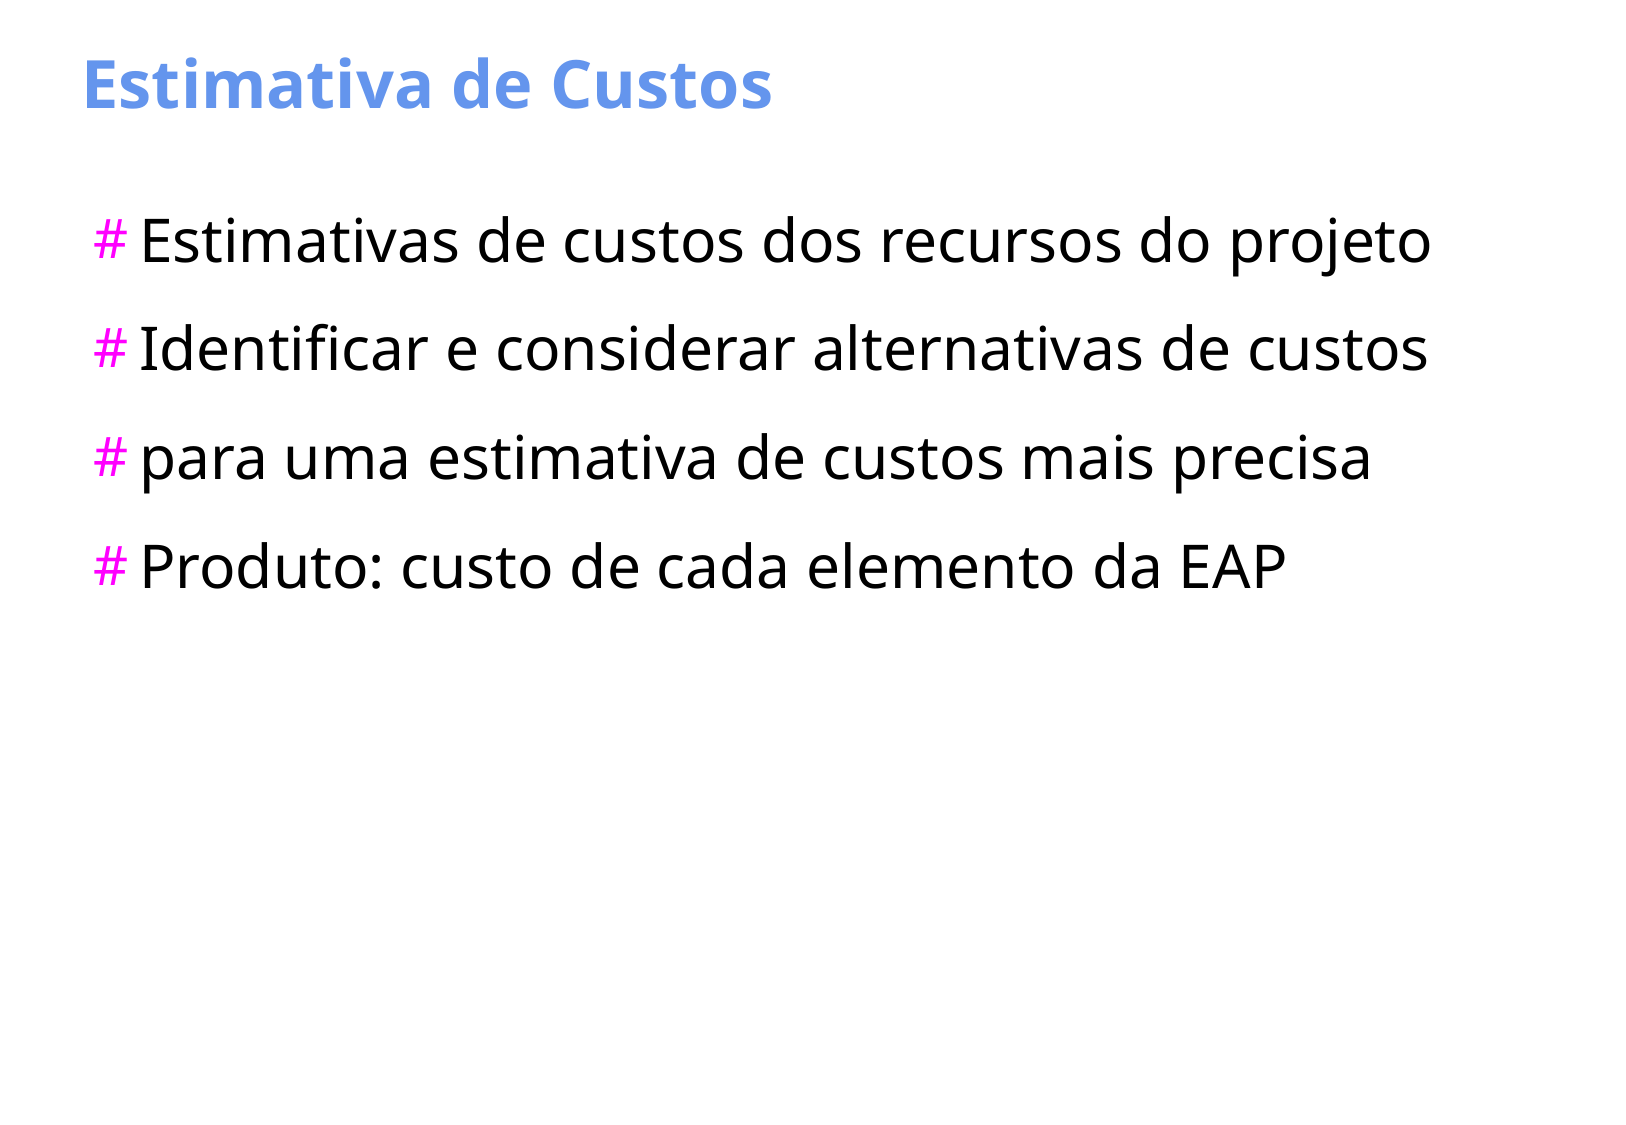

# Estimativa de Custos
Estimativas de custos dos recursos do projeto
Identificar e considerar alternativas de custos
para uma estimativa de custos mais precisa
Produto: custo de cada elemento da EAP